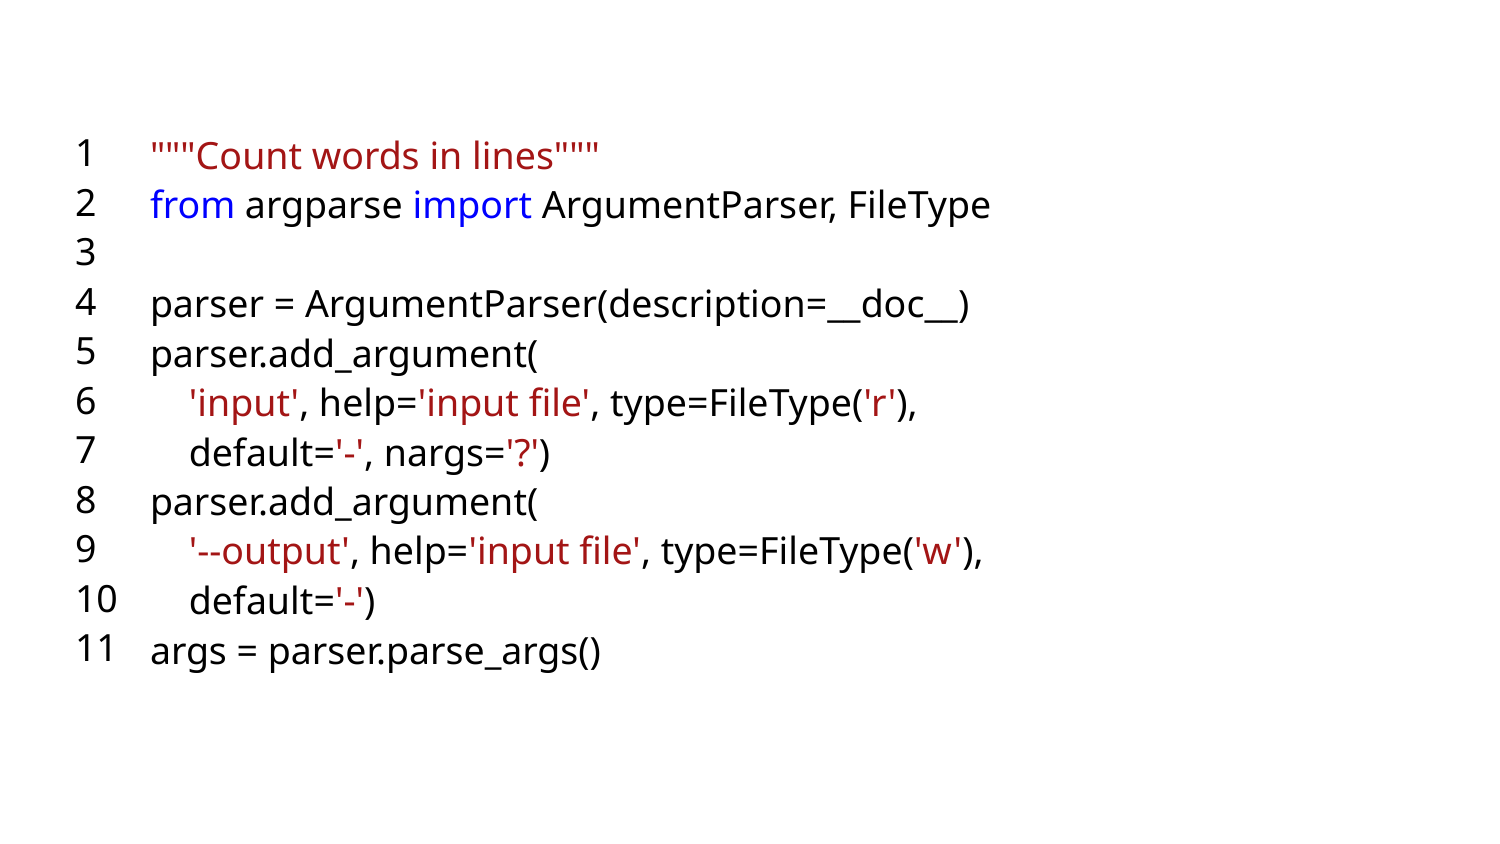

1
2
3
4
5
6
7
8
9
10
11
# """Count words in lines""" from argparse import ArgumentParser, FileType parser = ArgumentParser(description=__doc__) parser.add_argument( 'input', help='input file', type=FileType('r'), default='-', nargs='?') parser.add_argument( '--output', help='input file', type=FileType('w'), default='-') args = parser.parse_args()